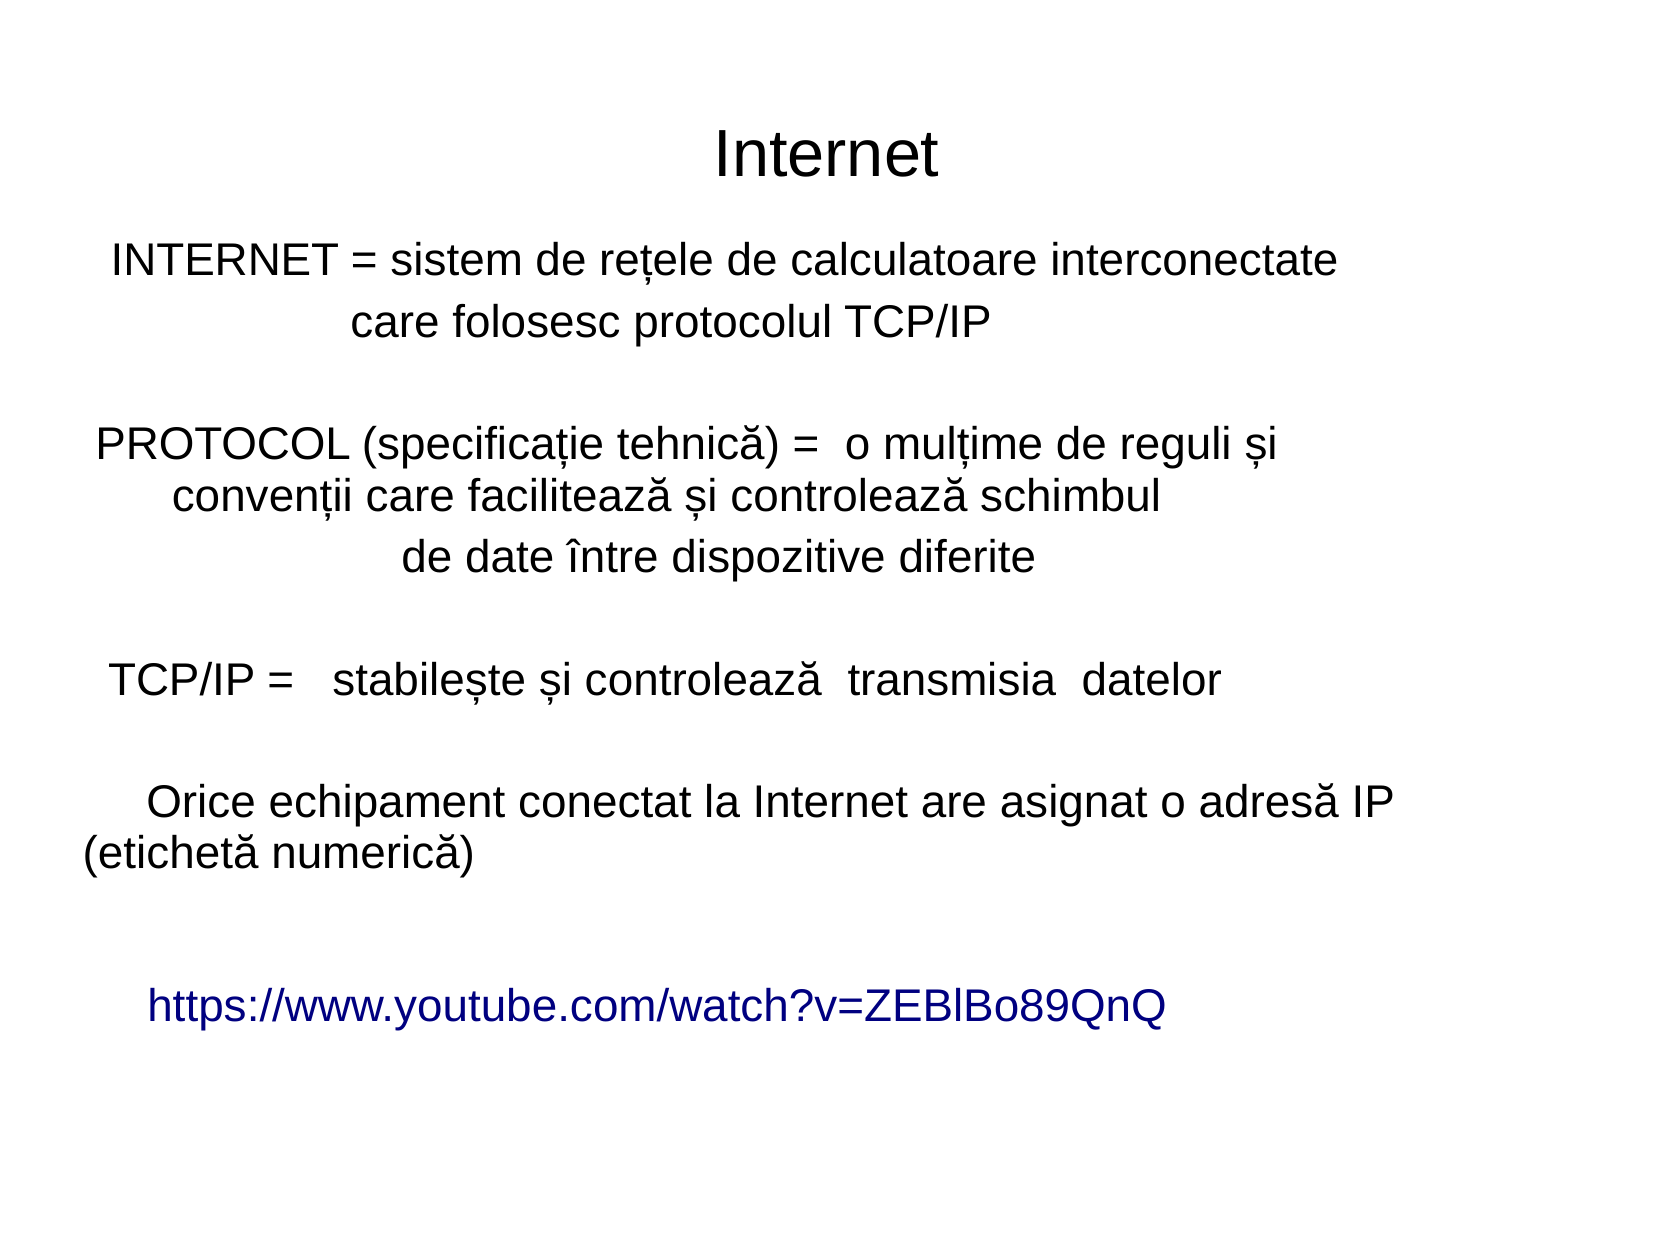

# Internet
 INTERNET = sistem de rețele de calculatoare interconectate
 care folosesc protocolul TCP/IP
 PROTOCOL (specificație tehnică) = o mulțime de reguli și 	 convenții care facilitează și controlează schimbul
 de date între dispozitive diferite
 TCP/IP = stabilește și controlează transmisia datelor
 Orice echipament conectat la Internet are asignat o adresă IP (etichetă numerică)
https://www.youtube.com/watch?v=ZEBlBo89QnQ